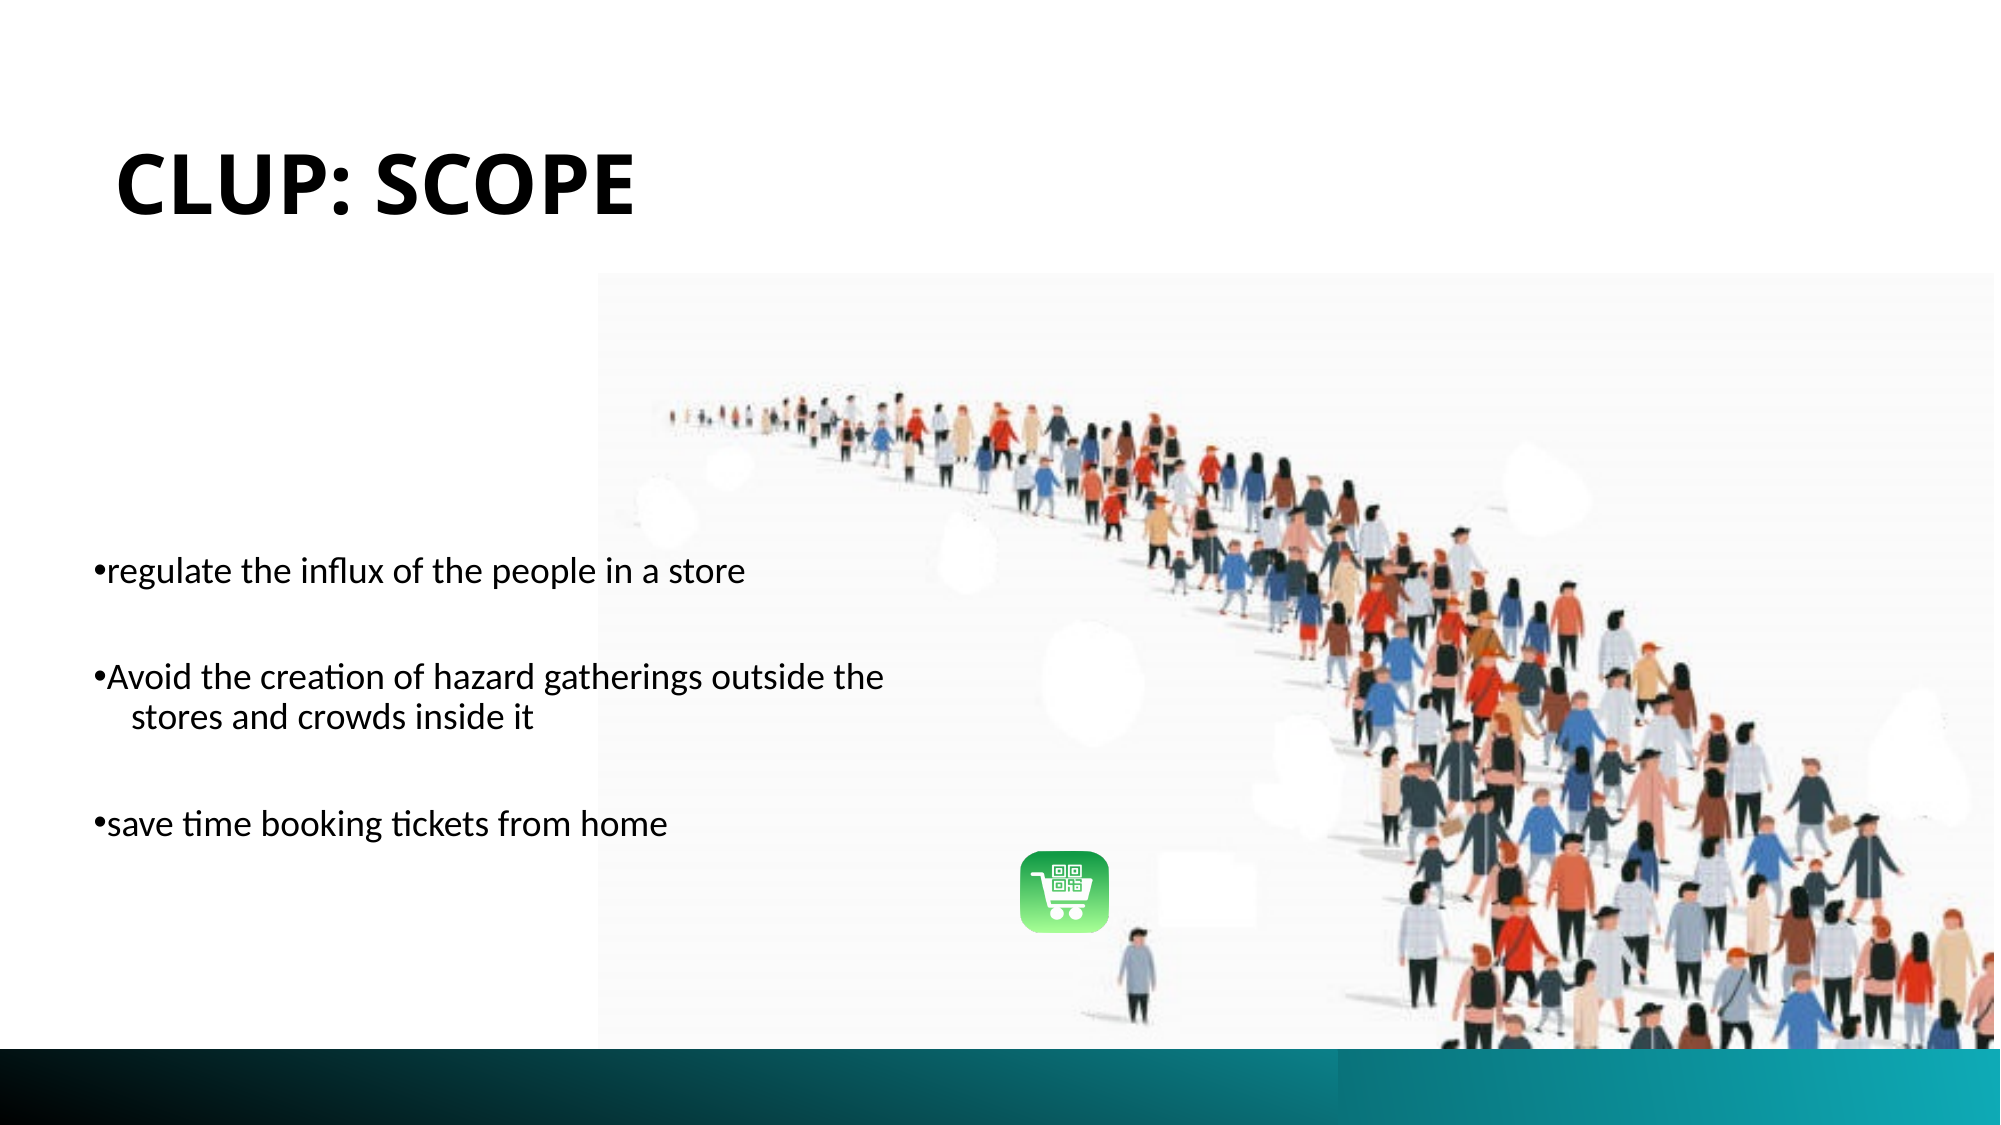

# Clup: scope
regulate the influx of the people in a store
Avoid the creation of hazard gatherings outside the stores and crowds inside it
save time booking tickets from home